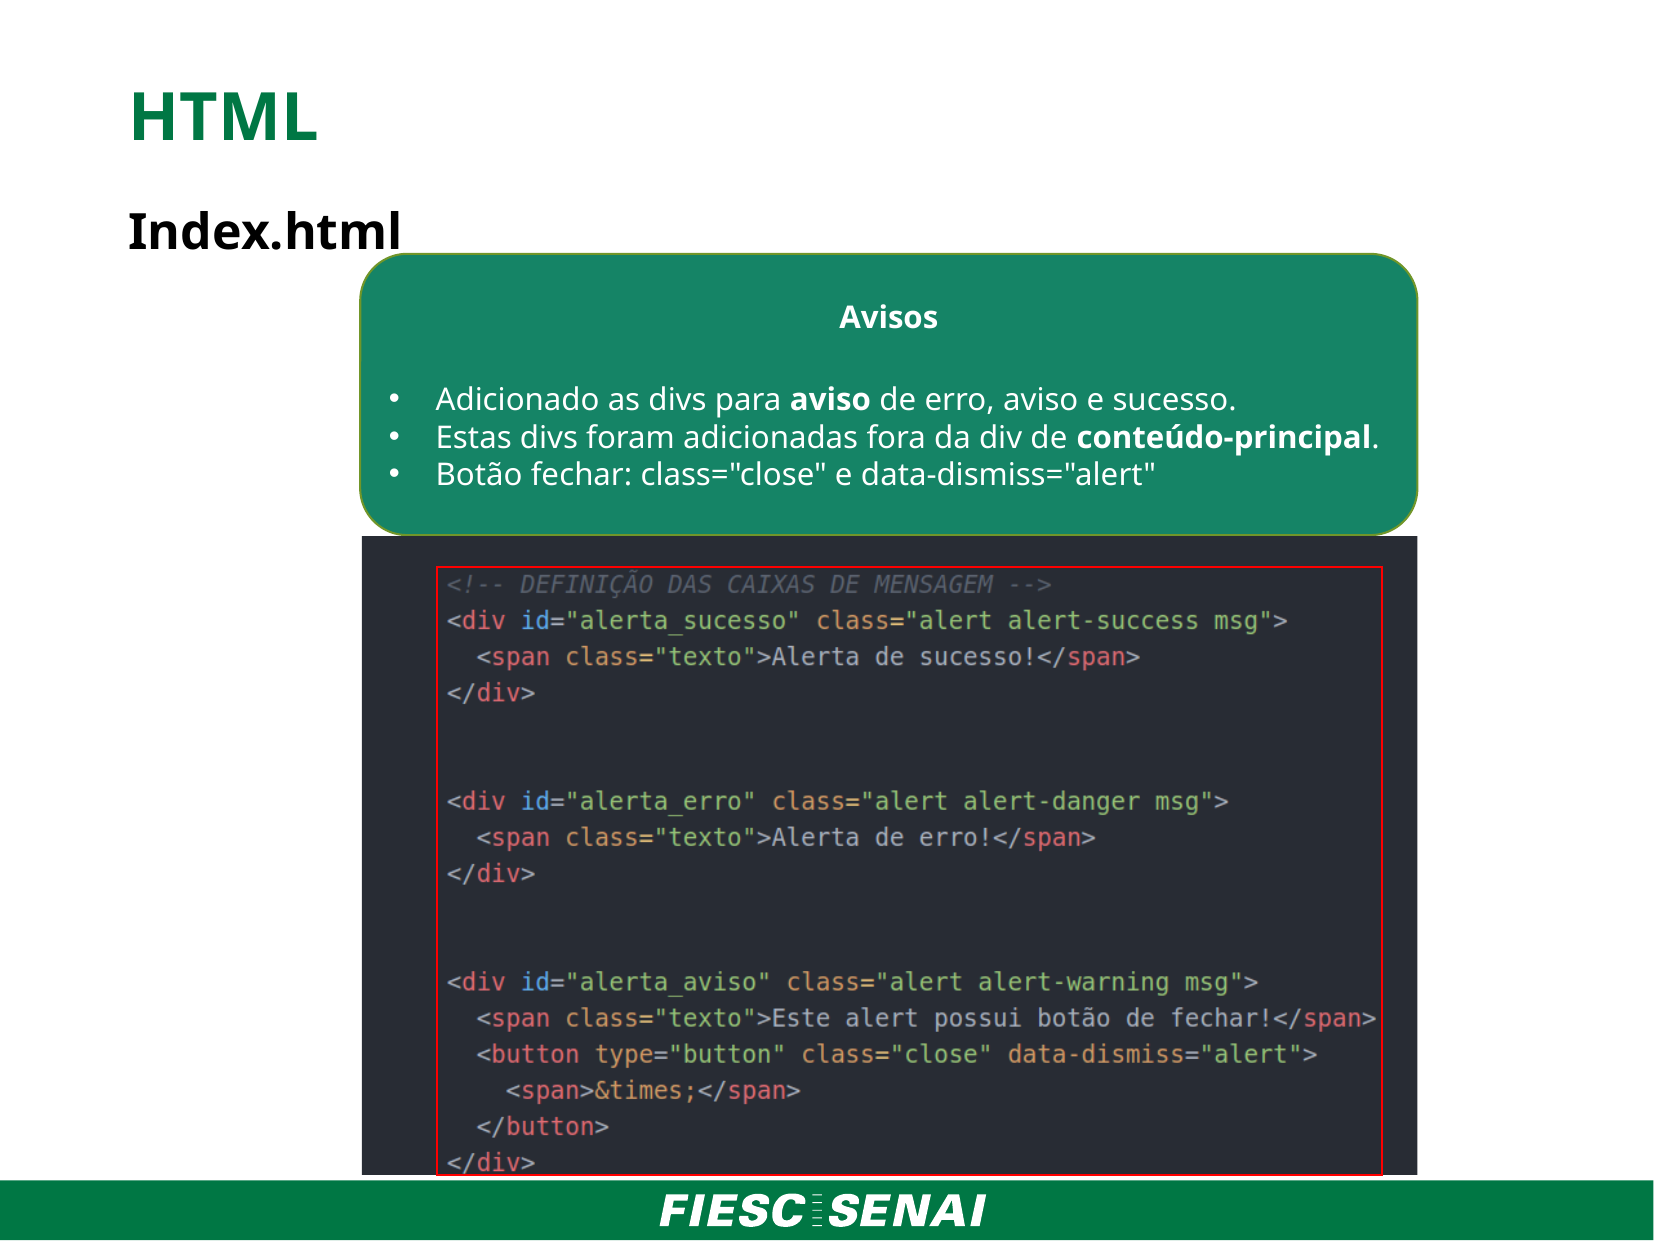

HTML
# Index.html
Avisos
Adicionado as divs para aviso de erro, aviso e sucesso.
Estas divs foram adicionadas fora da div de conteúdo-principal.
Botão fechar: class="close" e data-dismiss="alert"